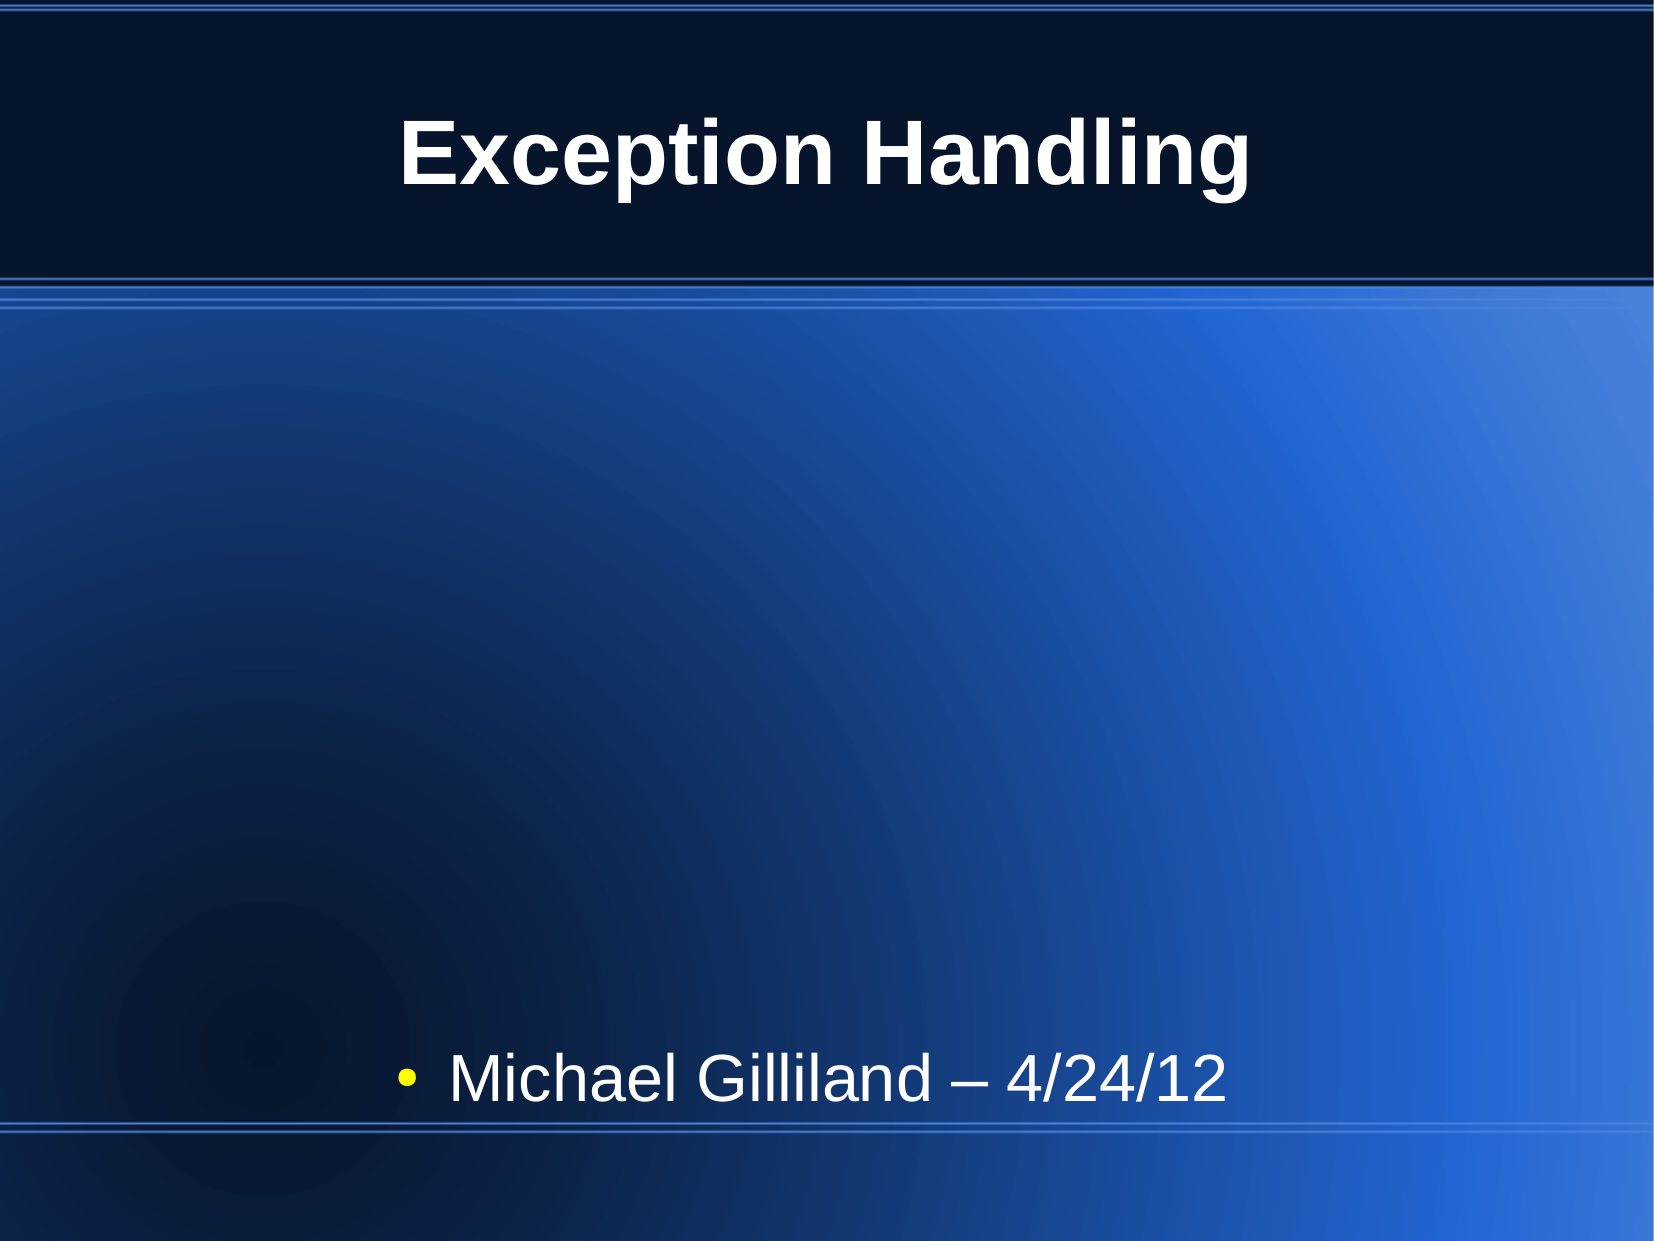

# Exception Handling
Michael Gilliland – 4/24/12